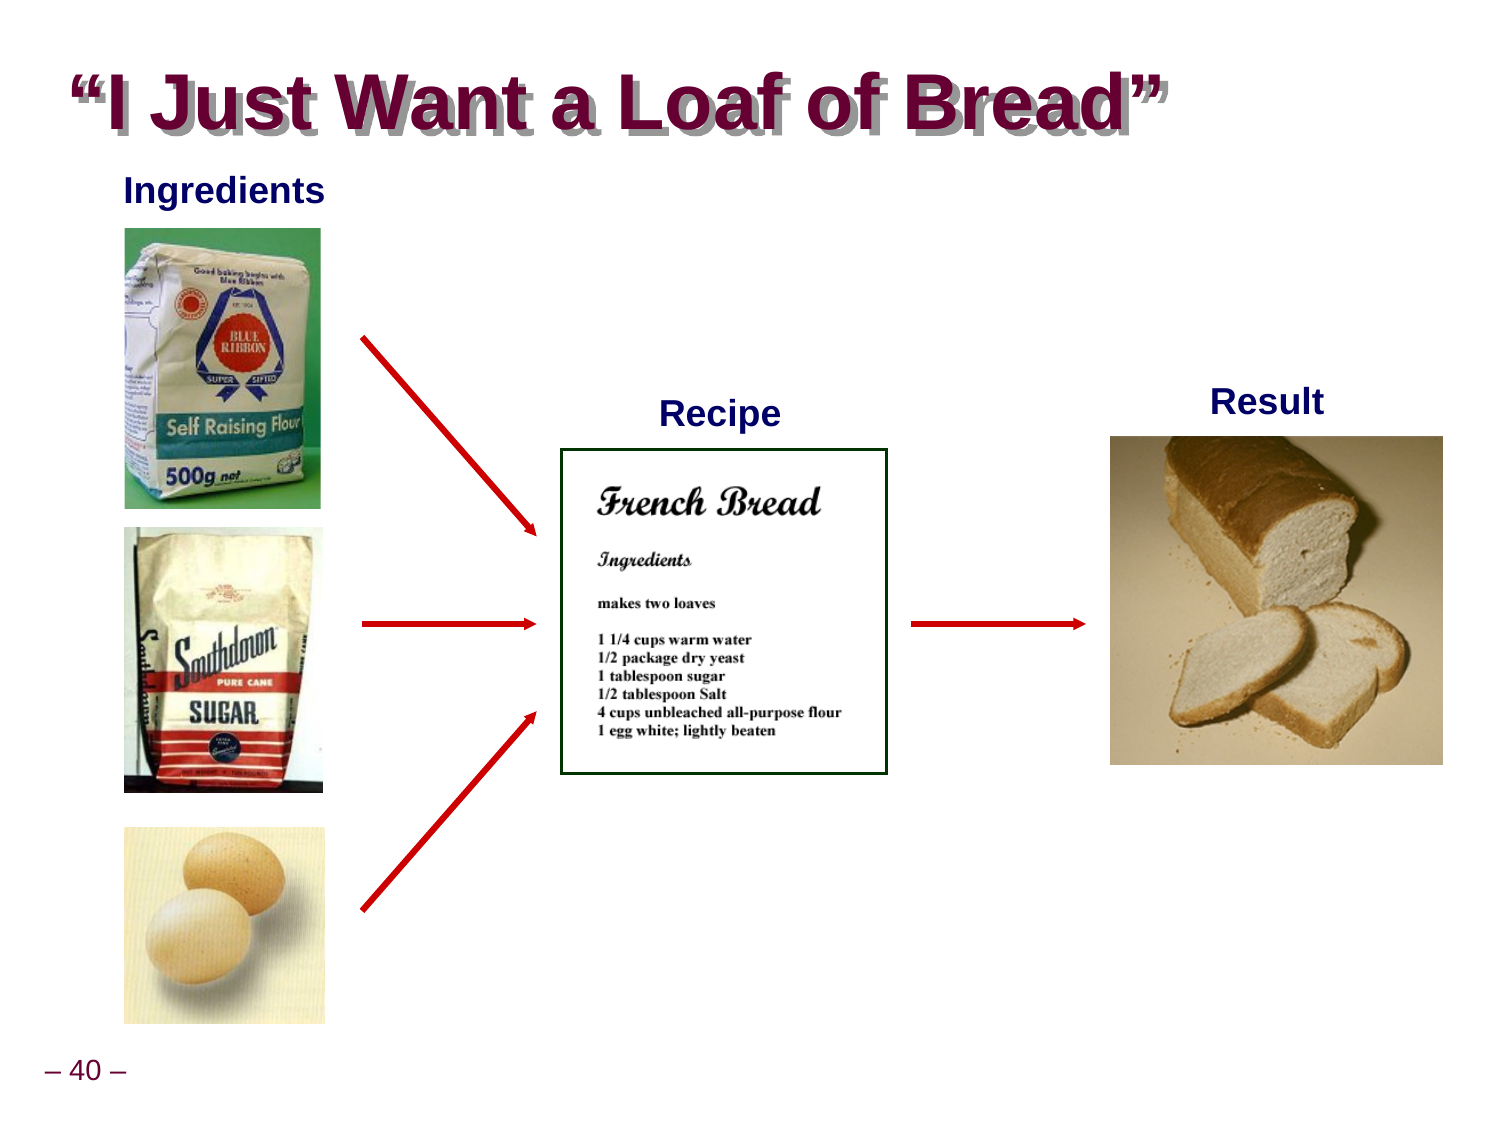

# “I Just Want a Loaf of Bread”
Ingredients
Result
Recipe